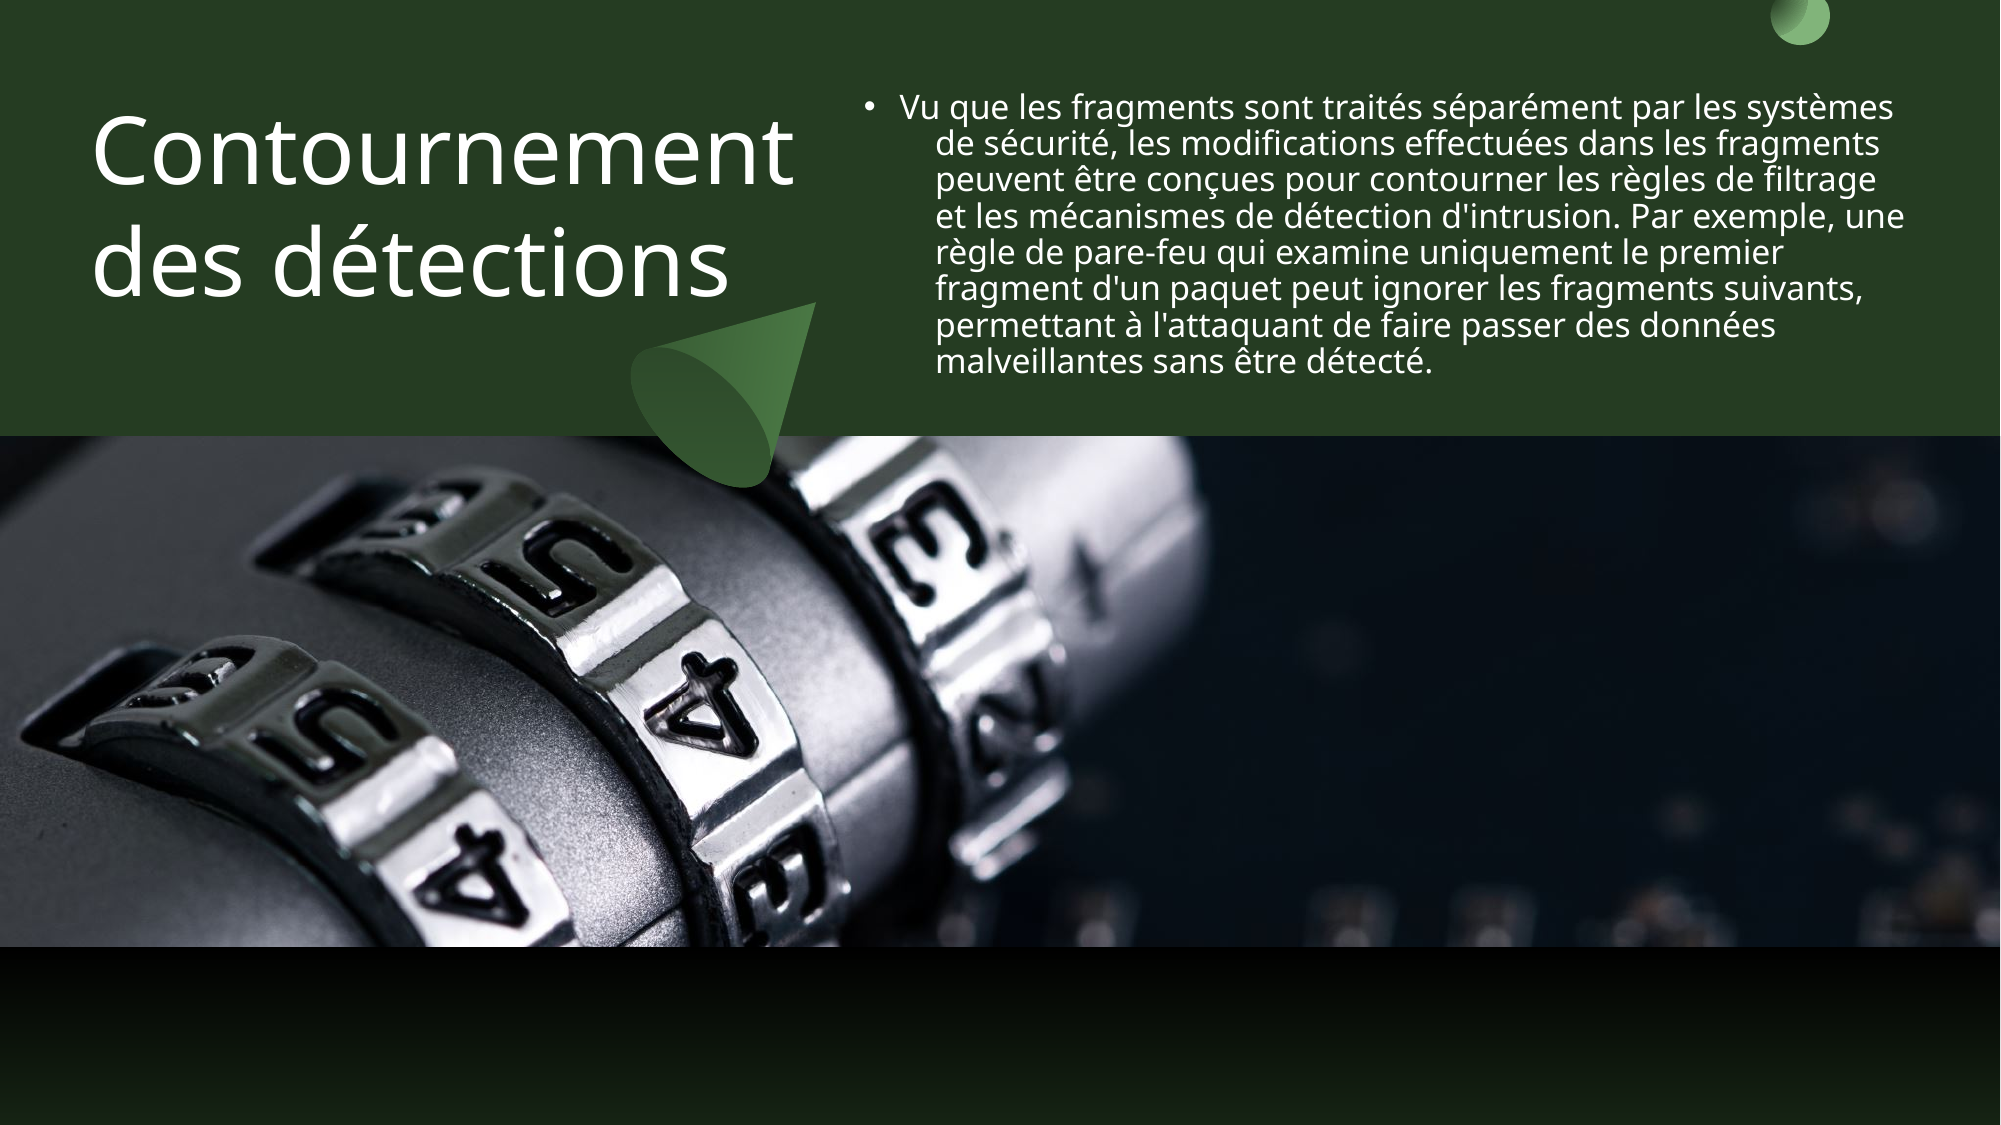

# Contournement des détections
Vu que les fragments sont traités séparément par les systèmes de sécurité, les modifications effectuées dans les fragments peuvent être conçues pour contourner les règles de filtrage et les mécanismes de détection d'intrusion. Par exemple, une règle de pare-feu qui examine uniquement le premier fragment d'un paquet peut ignorer les fragments suivants, permettant à l'attaquant de faire passer des données malveillantes sans être détecté.